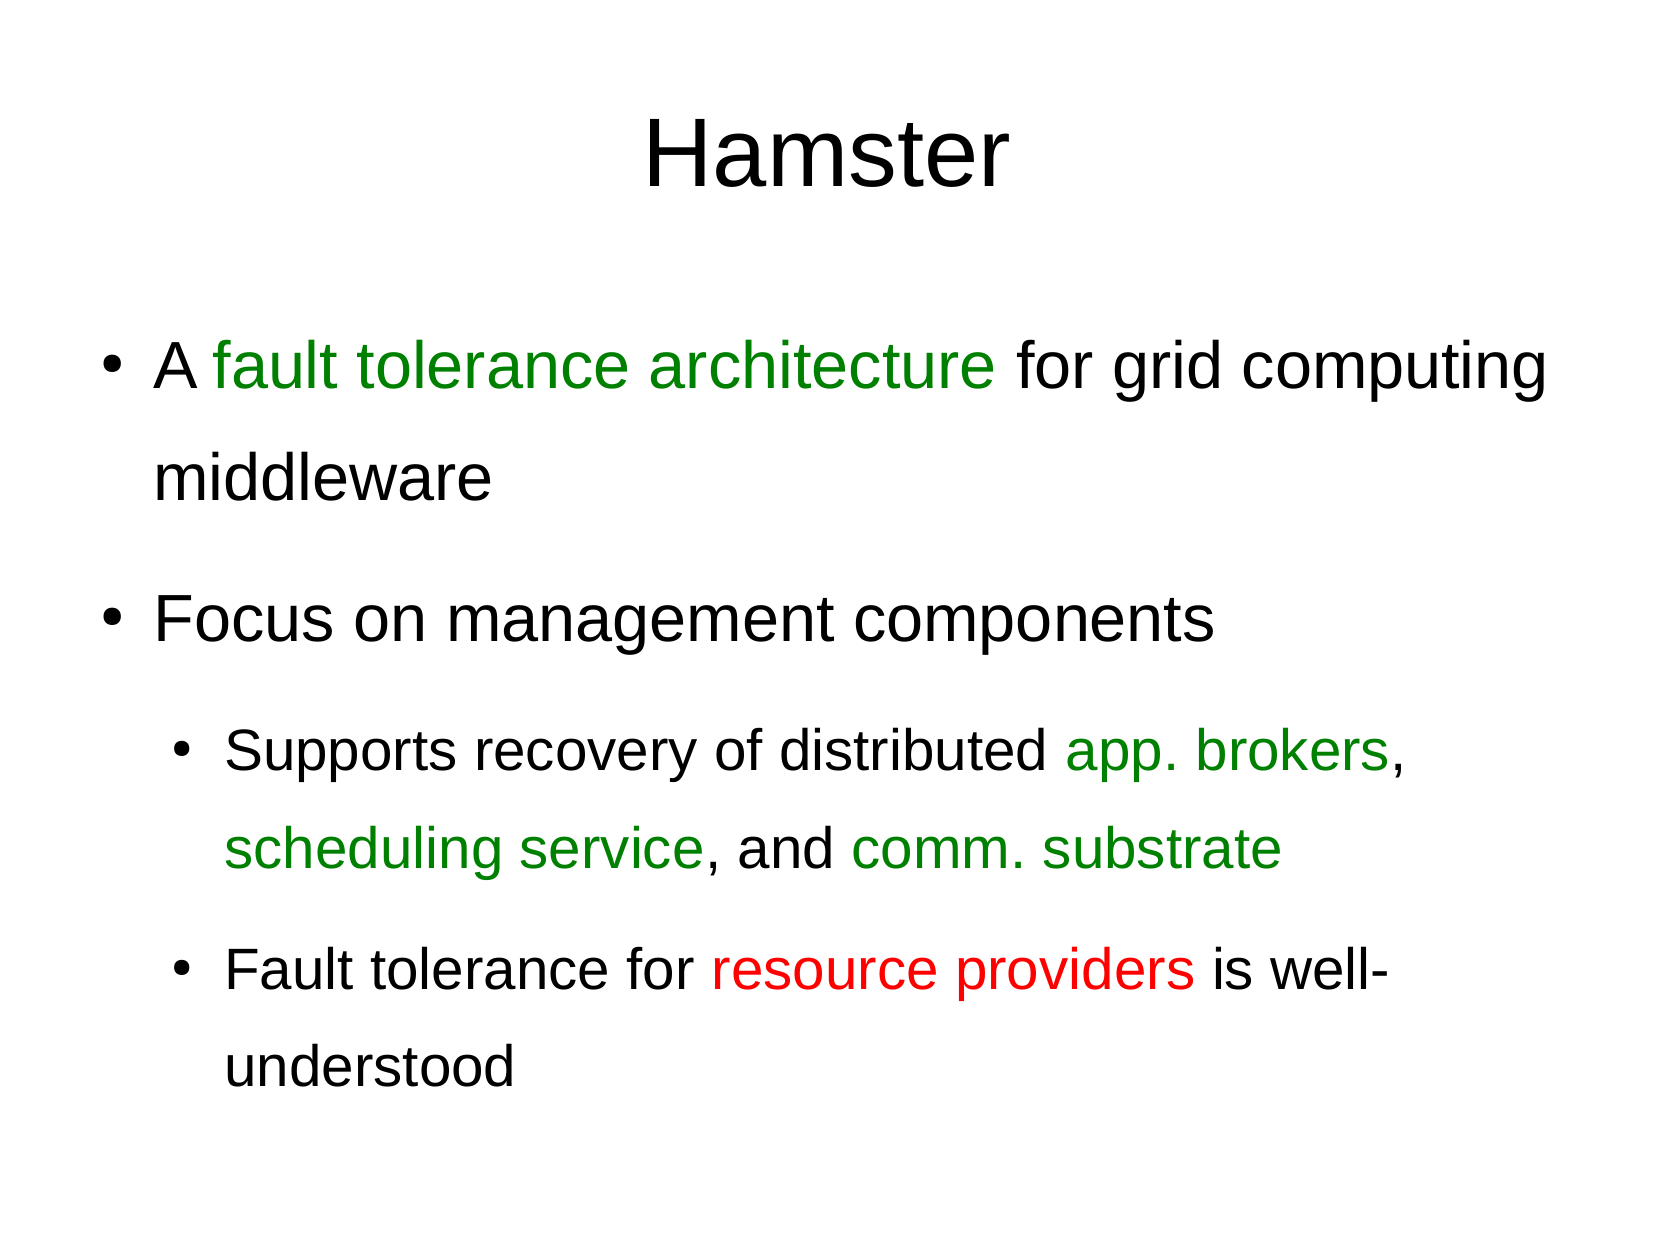

# Hamster
A fault tolerance architecture for grid computing middleware
Focus on management components
Supports recovery of distributed app. brokers, scheduling service, and comm. substrate
Fault tolerance for resource providers is well-understood